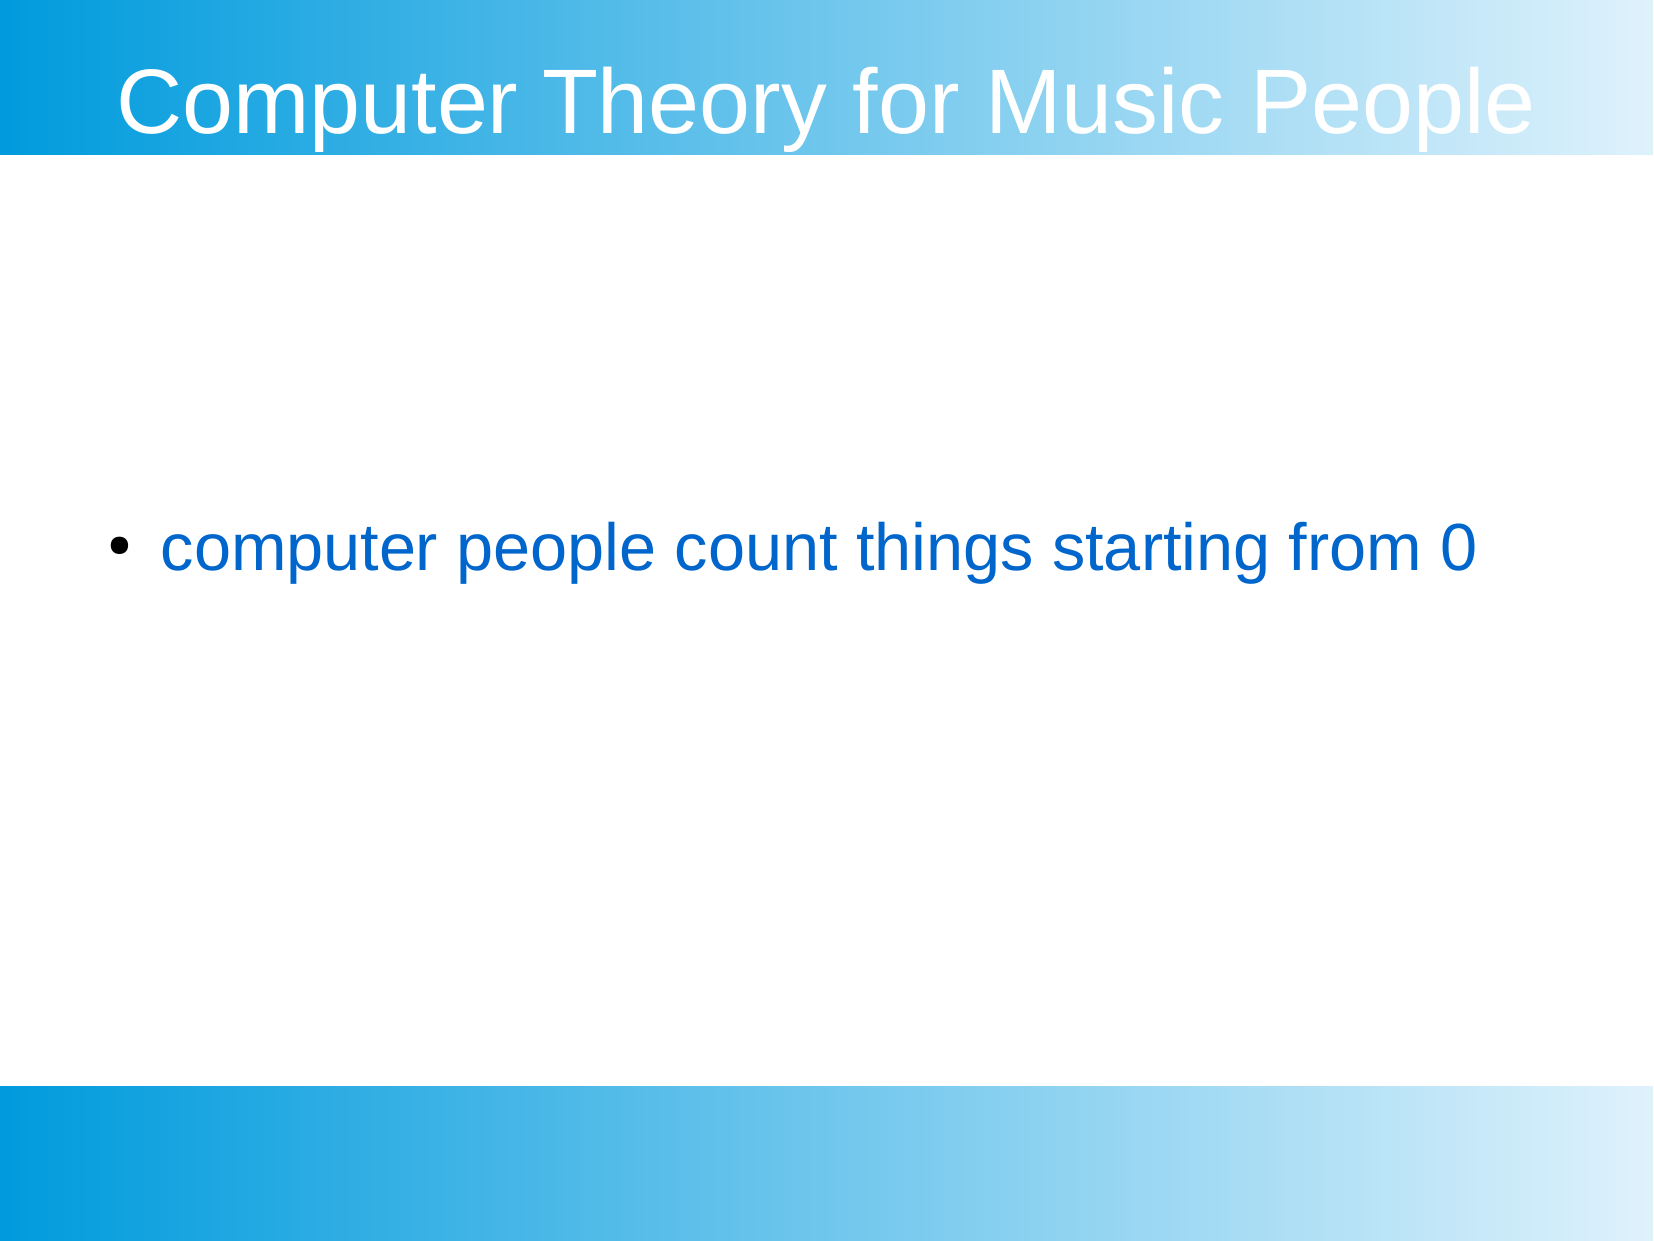

# Computer Theory for Music People
computer people count things starting from 0